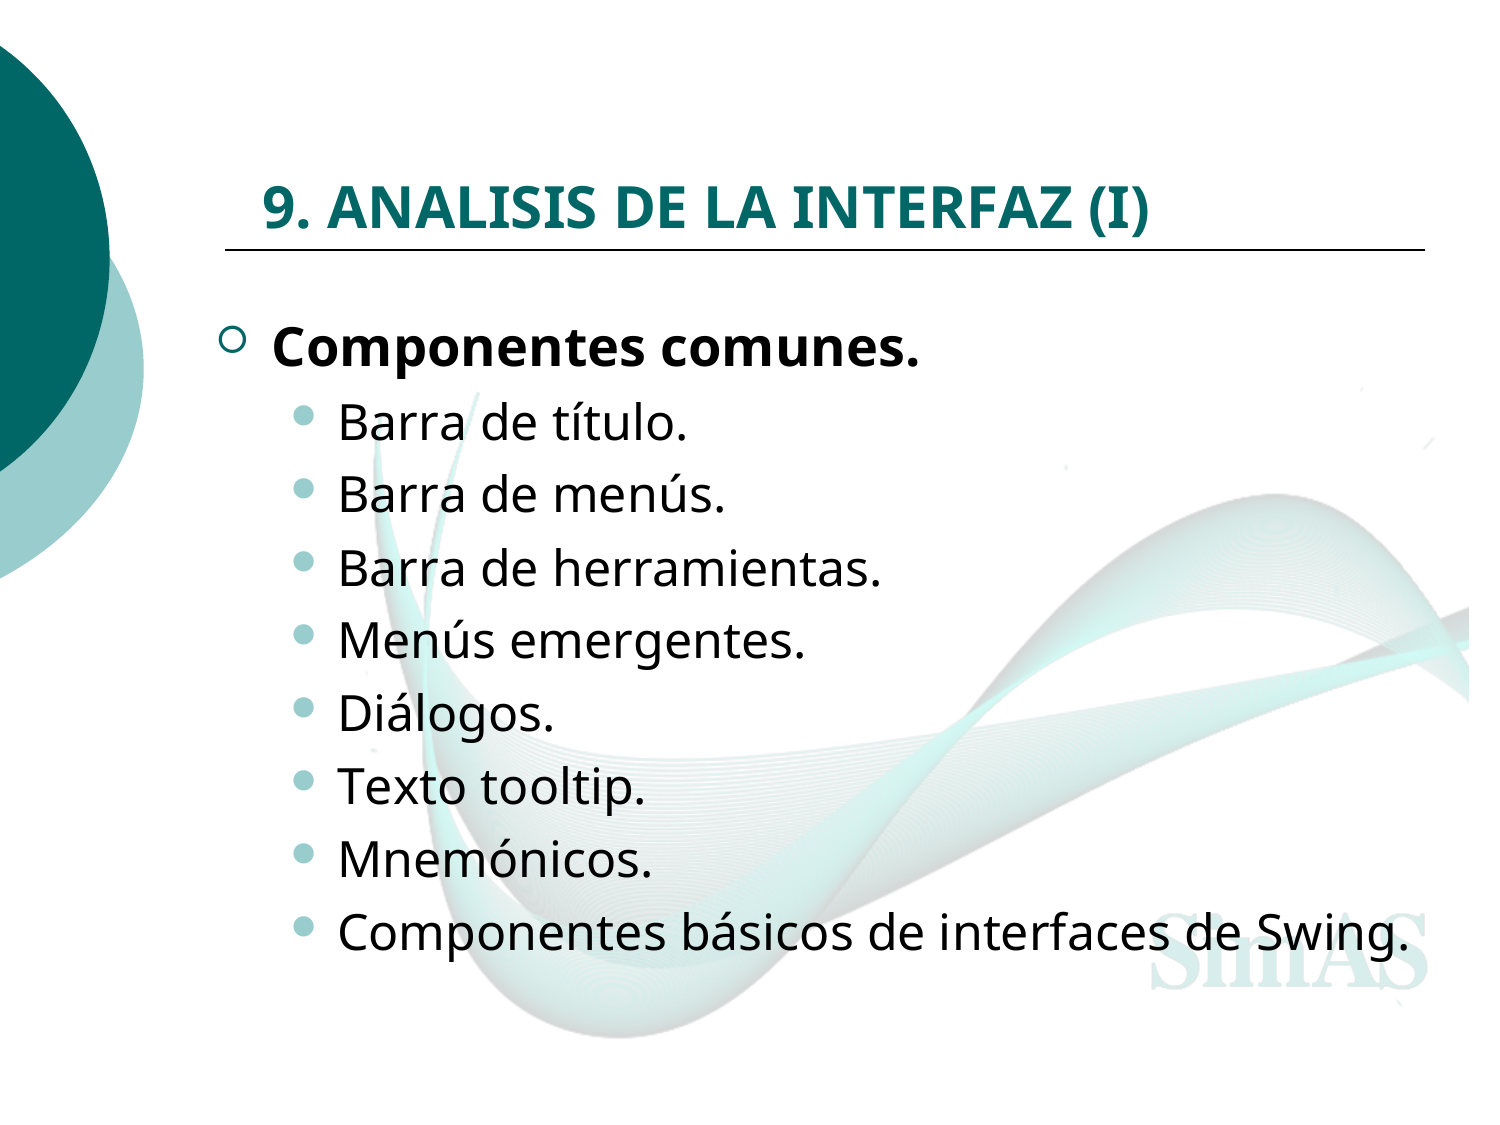

# 9. ANALISIS DE LA INTERFAZ (I)
Componentes comunes.
Barra de título.
Barra de menús.
Barra de herramientas.
Menús emergentes.
Diálogos.
Texto tooltip.
Mnemónicos.
Componentes básicos de interfaces de Swing.